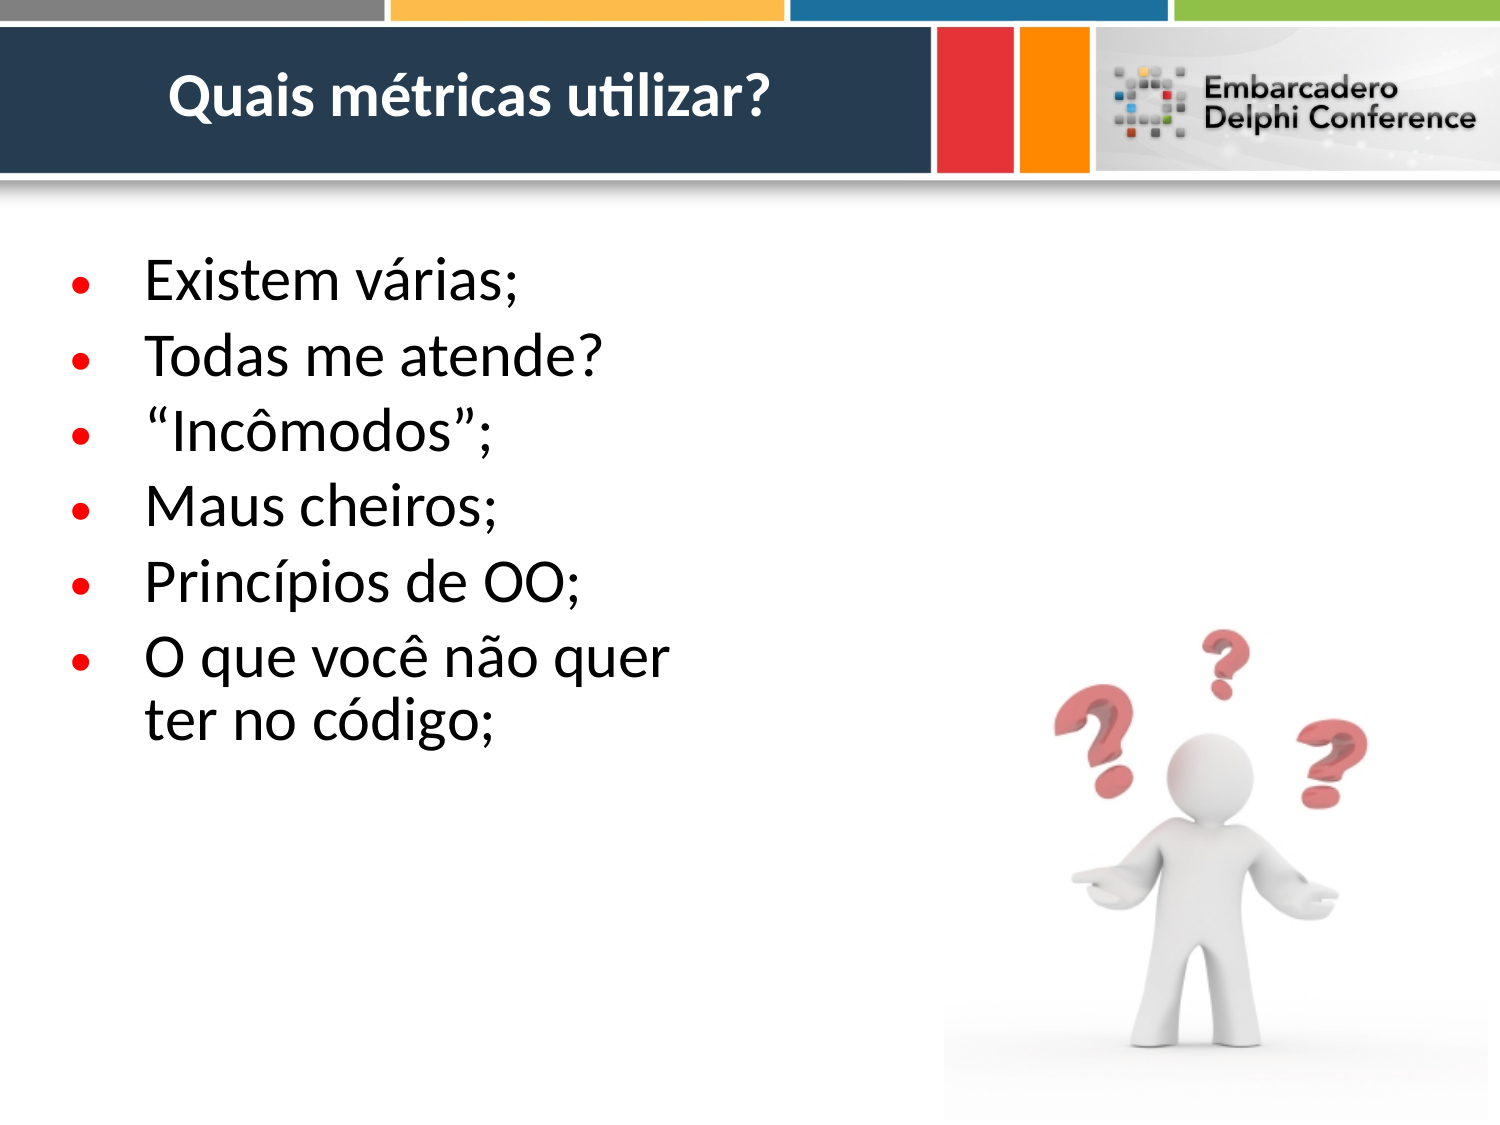

# Quais métricas utilizar?
Existem várias;
Todas me atende?
“Incômodos”;
Maus cheiros;
Princípios de OO;
O que você não quer
ter no código;